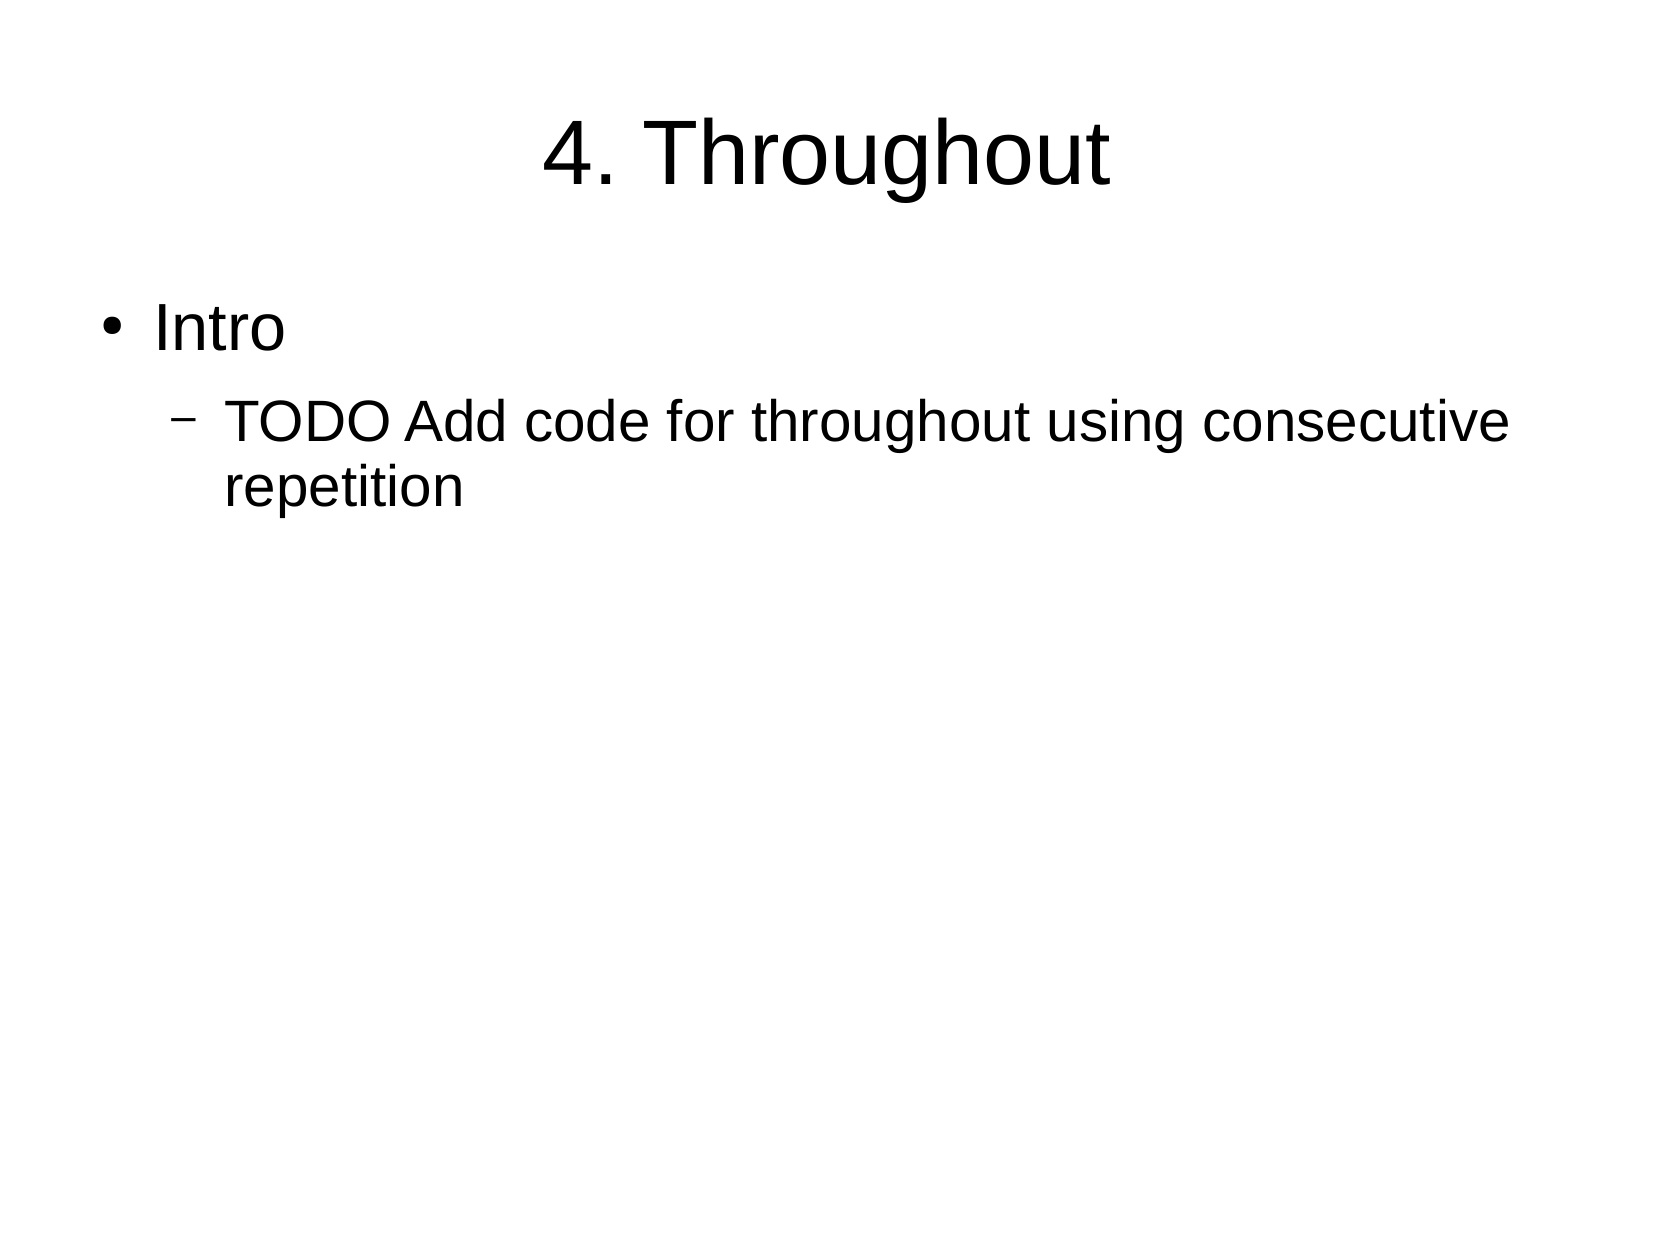

# 4. Throughout
Intro
TODO Add code for throughout using consecutive repetition